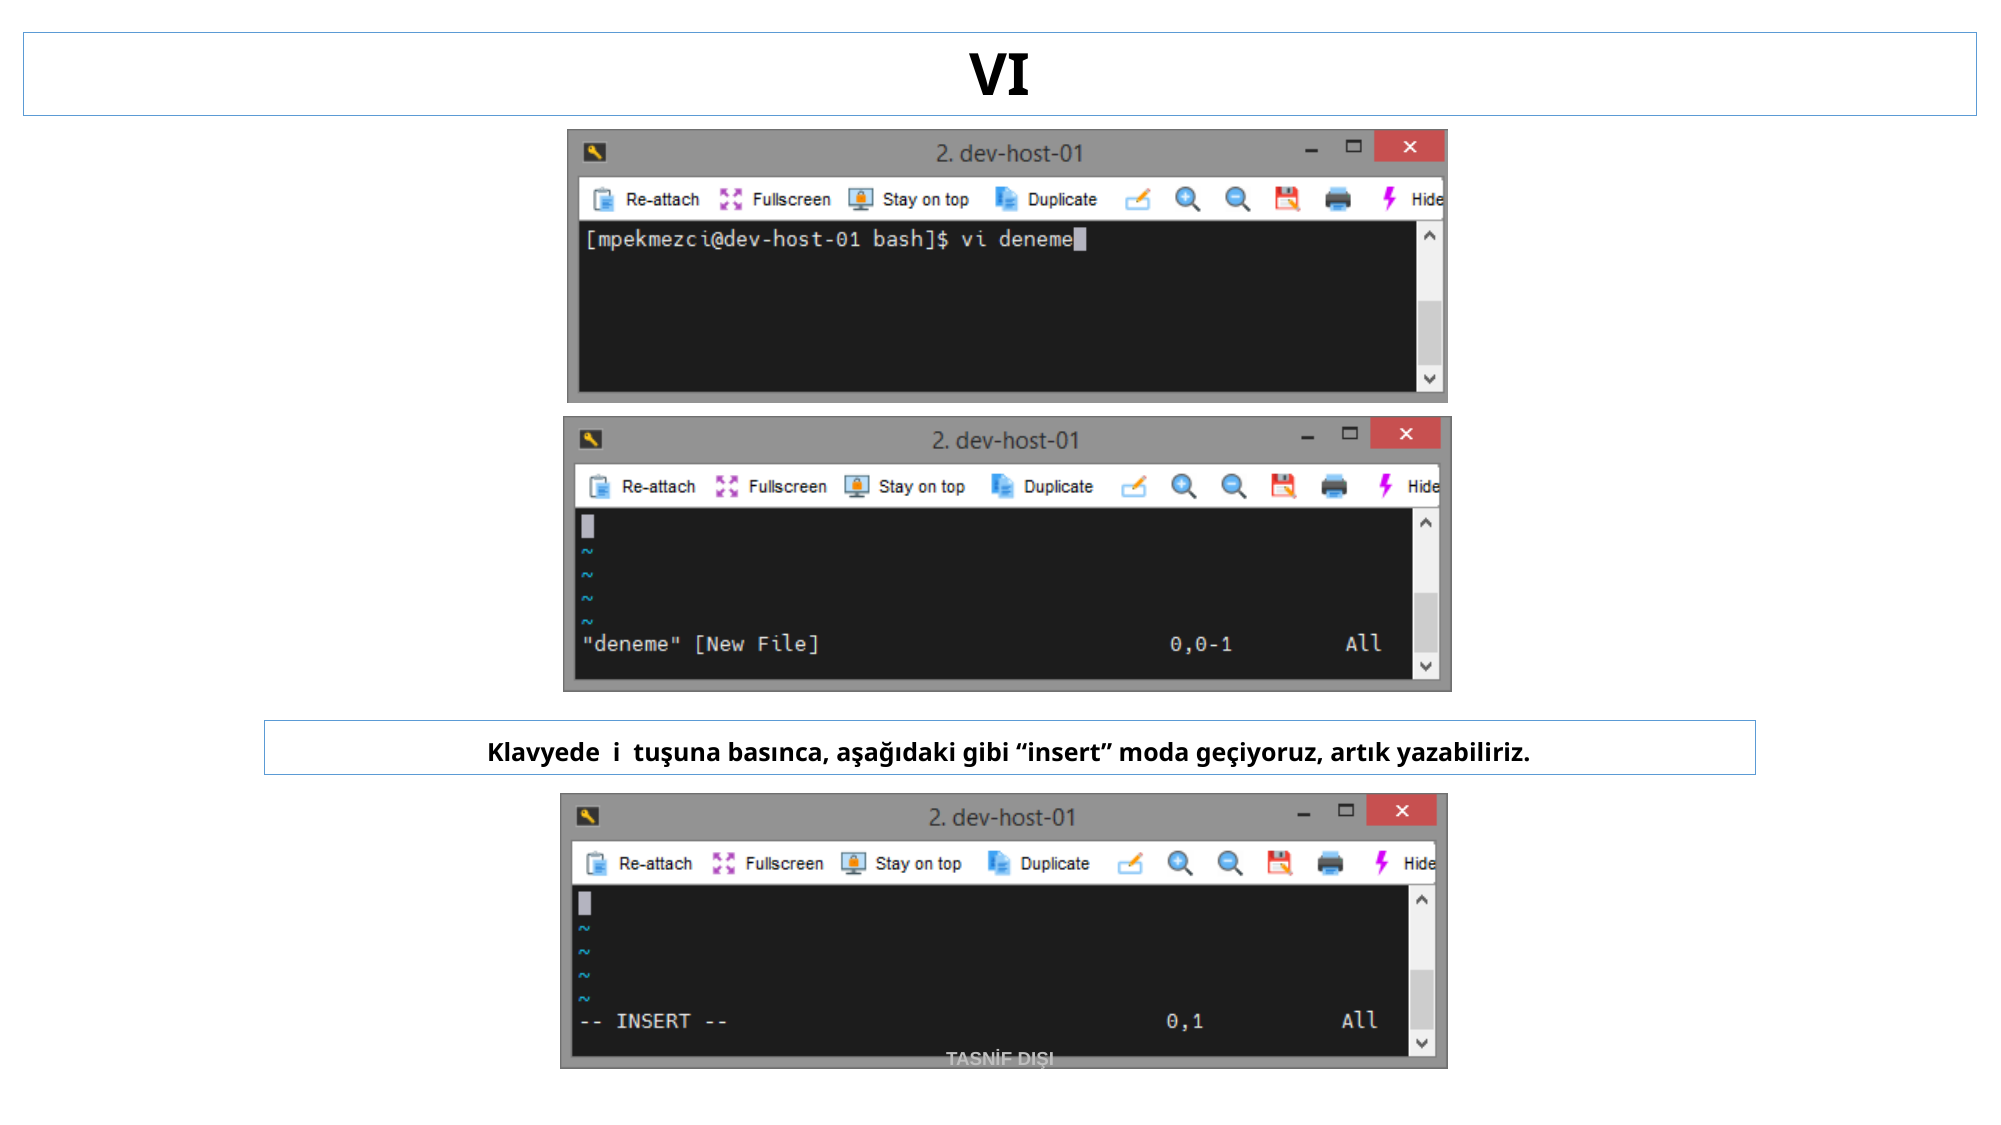

# VI
Klavyede i tuşuna basınca, aşağıdaki gibi “insert” moda geçiyoruz, artık yazabiliriz.
TASNİF DIŞI